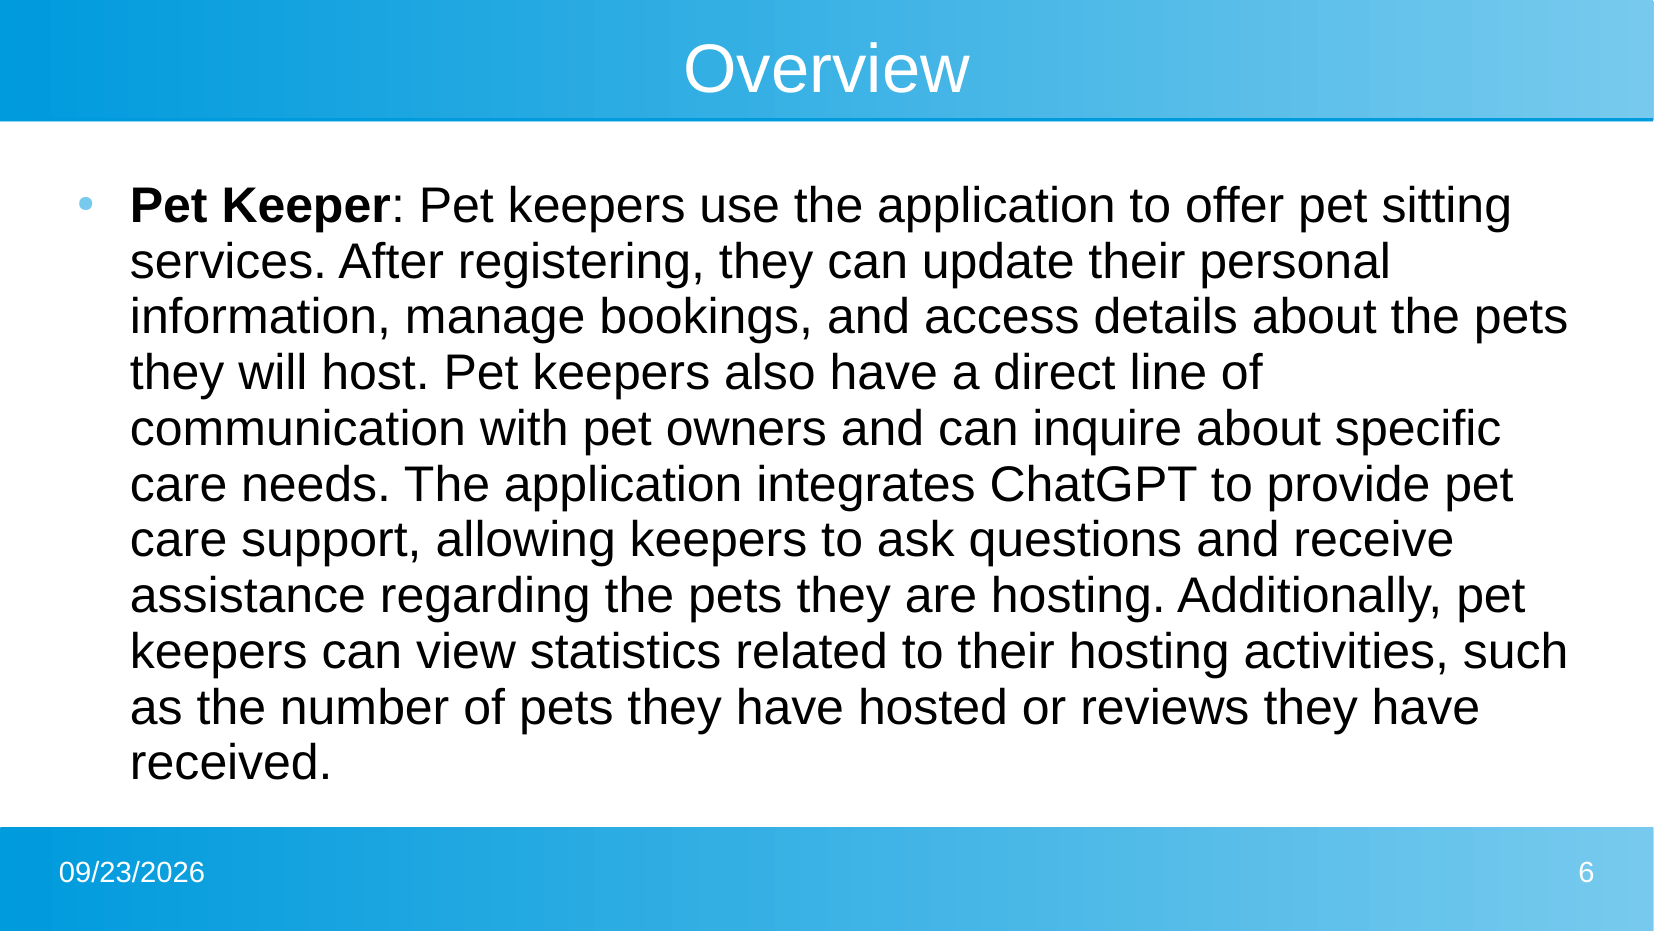

# Overview
Pet Keeper: Pet keepers use the application to offer pet sitting services. After registering, they can update their personal information, manage bookings, and access details about the pets they will host. Pet keepers also have a direct line of communication with pet owners and can inquire about specific care needs. The application integrates ChatGPT to provide pet care support, allowing keepers to ask questions and receive assistance regarding the pets they are hosting. Additionally, pet keepers can view statistics related to their hosting activities, such as the number of pets they have hosted or reviews they have received.
6